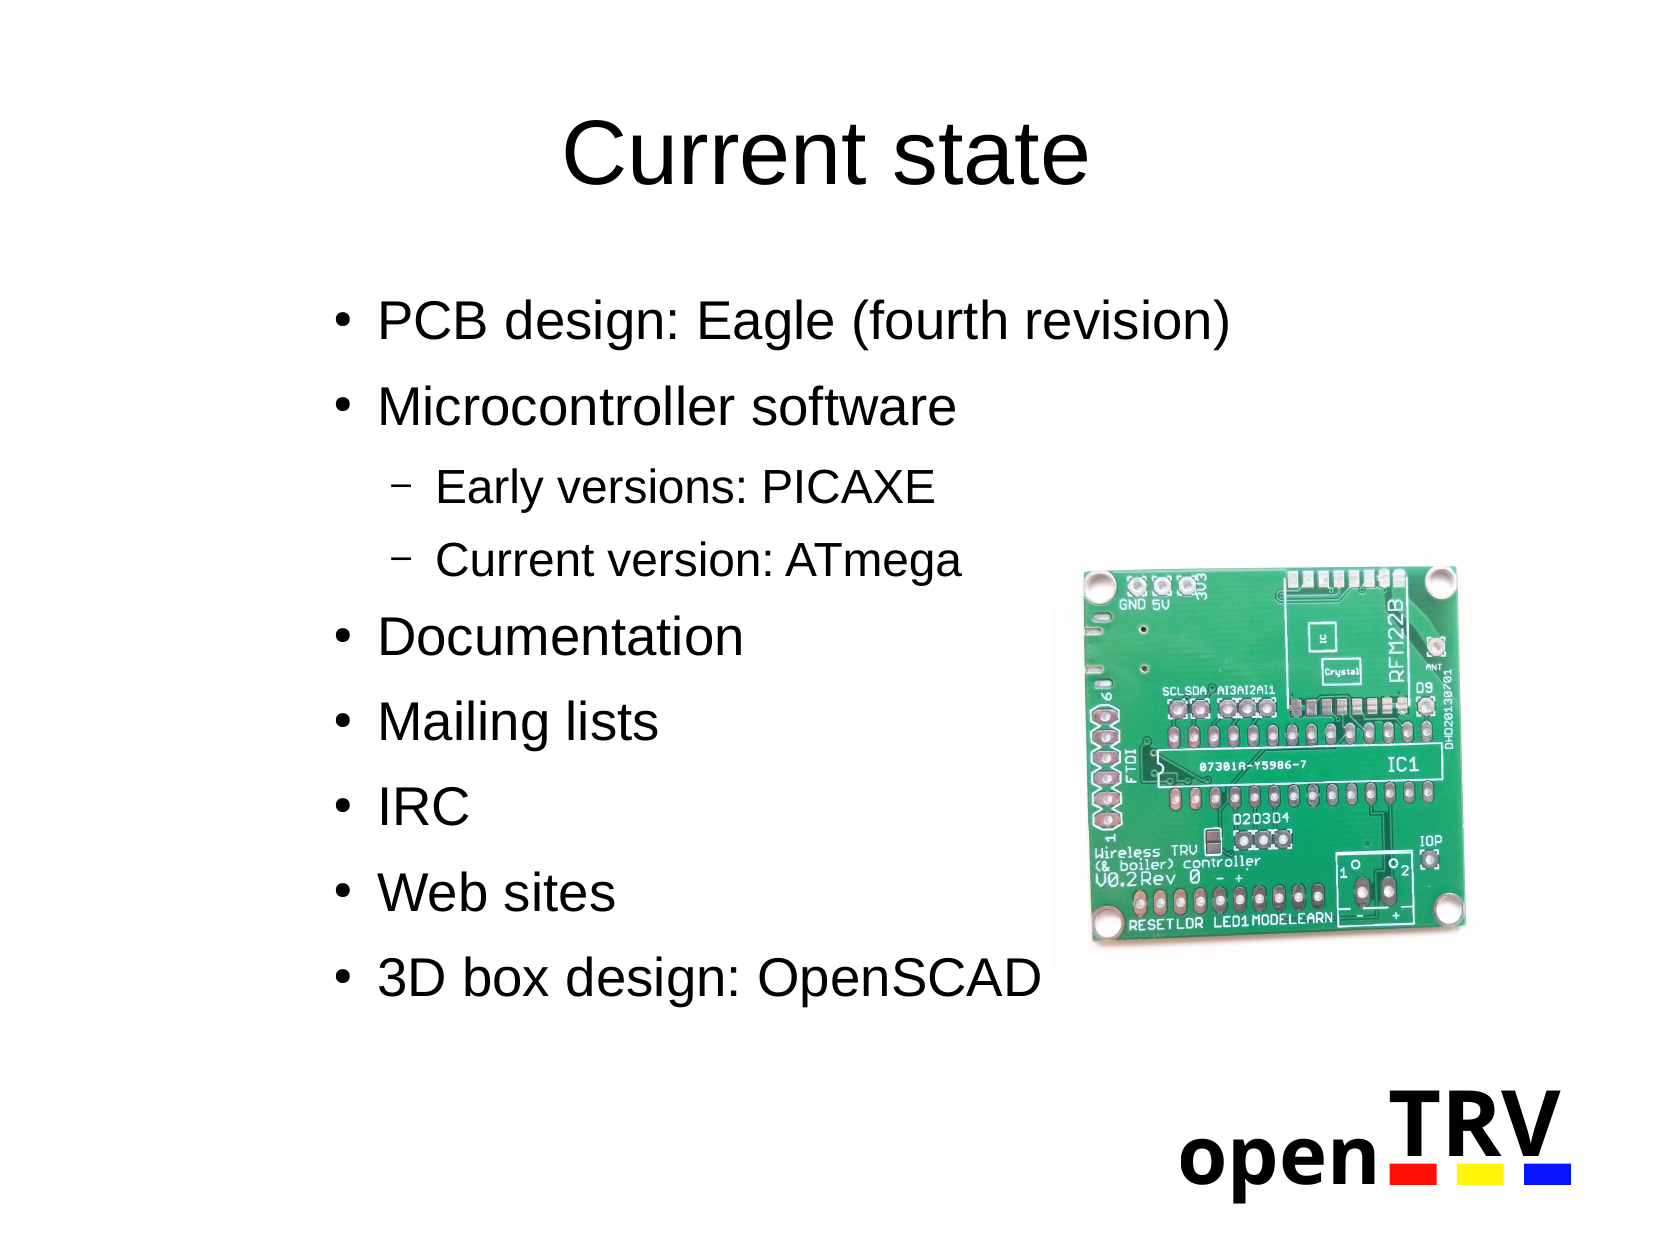

# Current state
PCB design: Eagle (fourth revision)
Microcontroller software
Early versions: PICAXE
Current version: ATmega
Documentation
Mailing lists
IRC
Web sites
3D box design: OpenSCAD